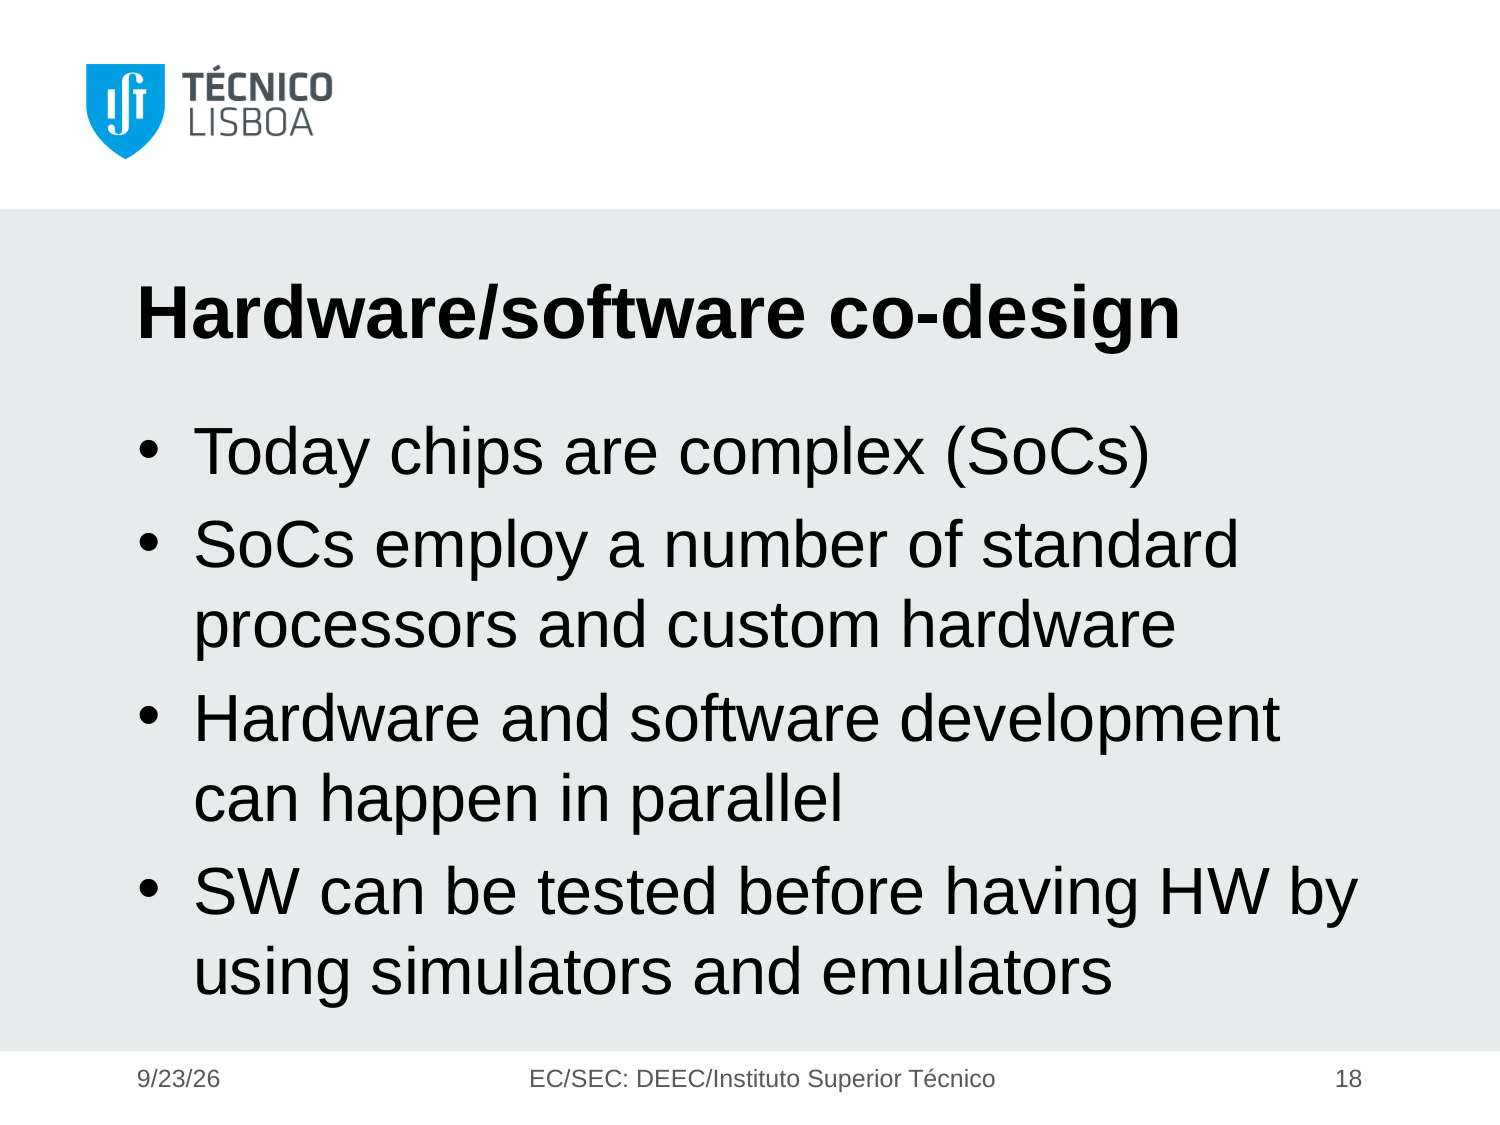

# Hardware/software co-design
Today chips are complex (SoCs)
SoCs employ a number of standard processors and custom hardware
Hardware and software development can happen in parallel
SW can be tested before having HW by using simulators and emulators
EC/SEC: DEEC/Instituto Superior Técnico